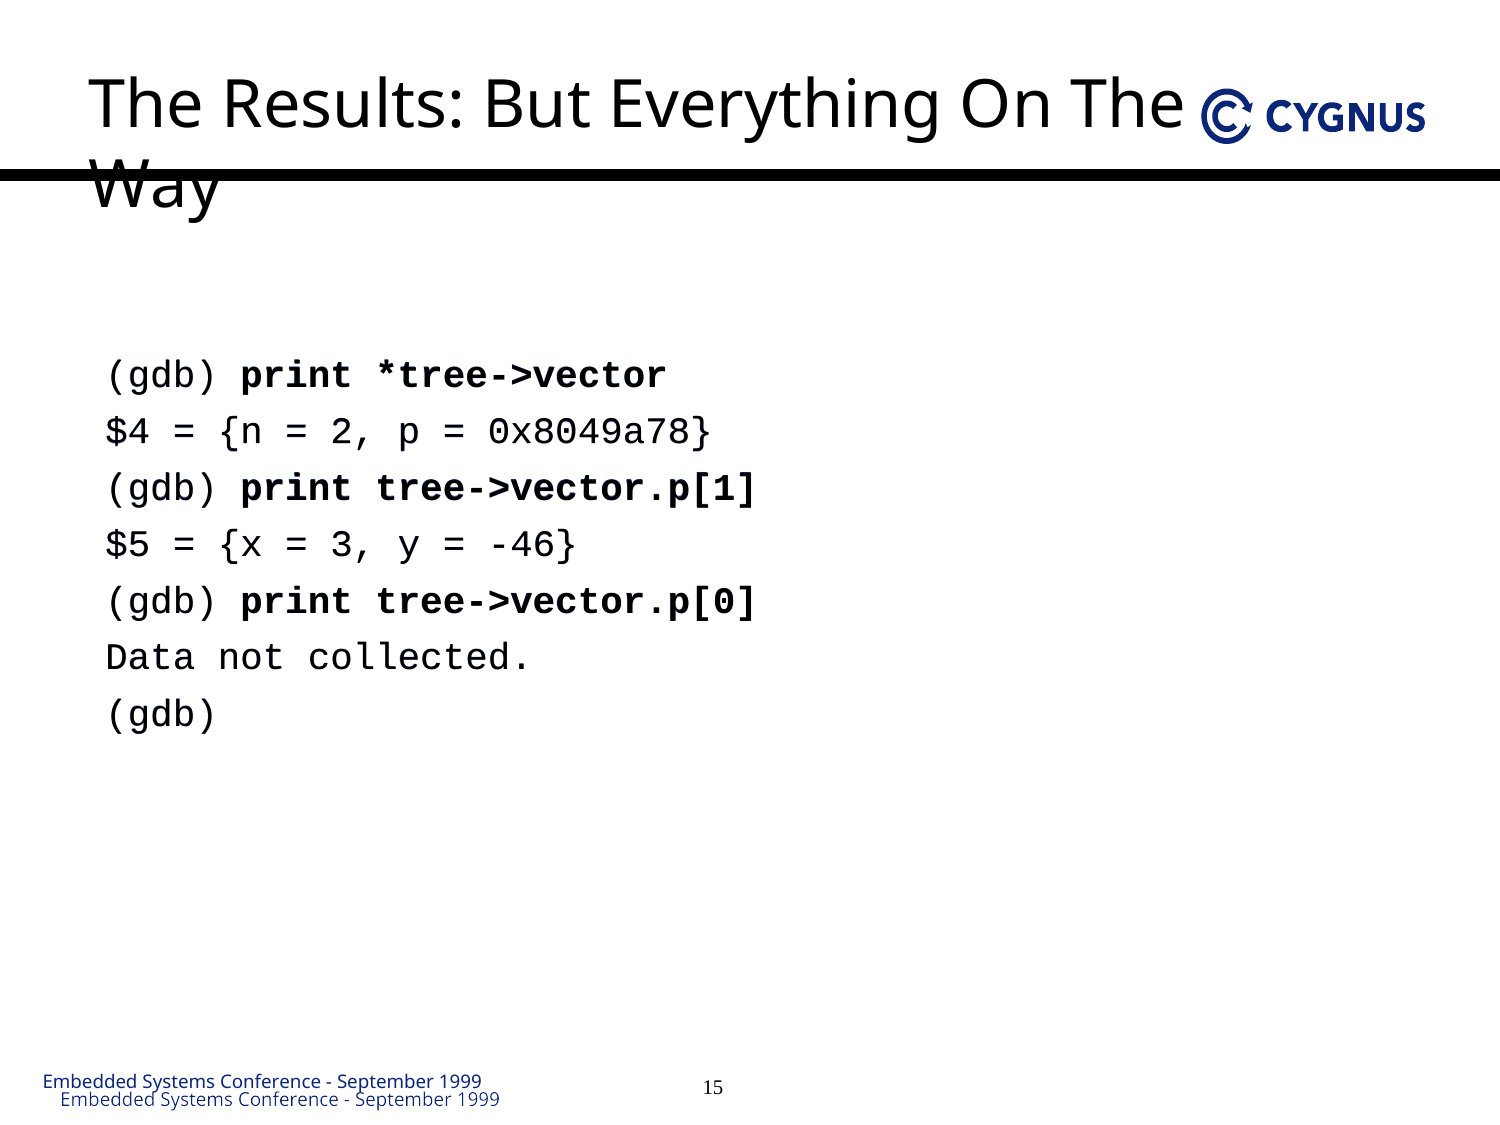

# The Results: But Everything On The Way
(gdb) print *tree->vector
$4 = {n = 2, p = 0x8049a78}
(gdb) print tree->vector.p[1]
$5 = {x = 3, y = -46}
(gdb) print tree->vector.p[0]
Data not collected.
(gdb)
15